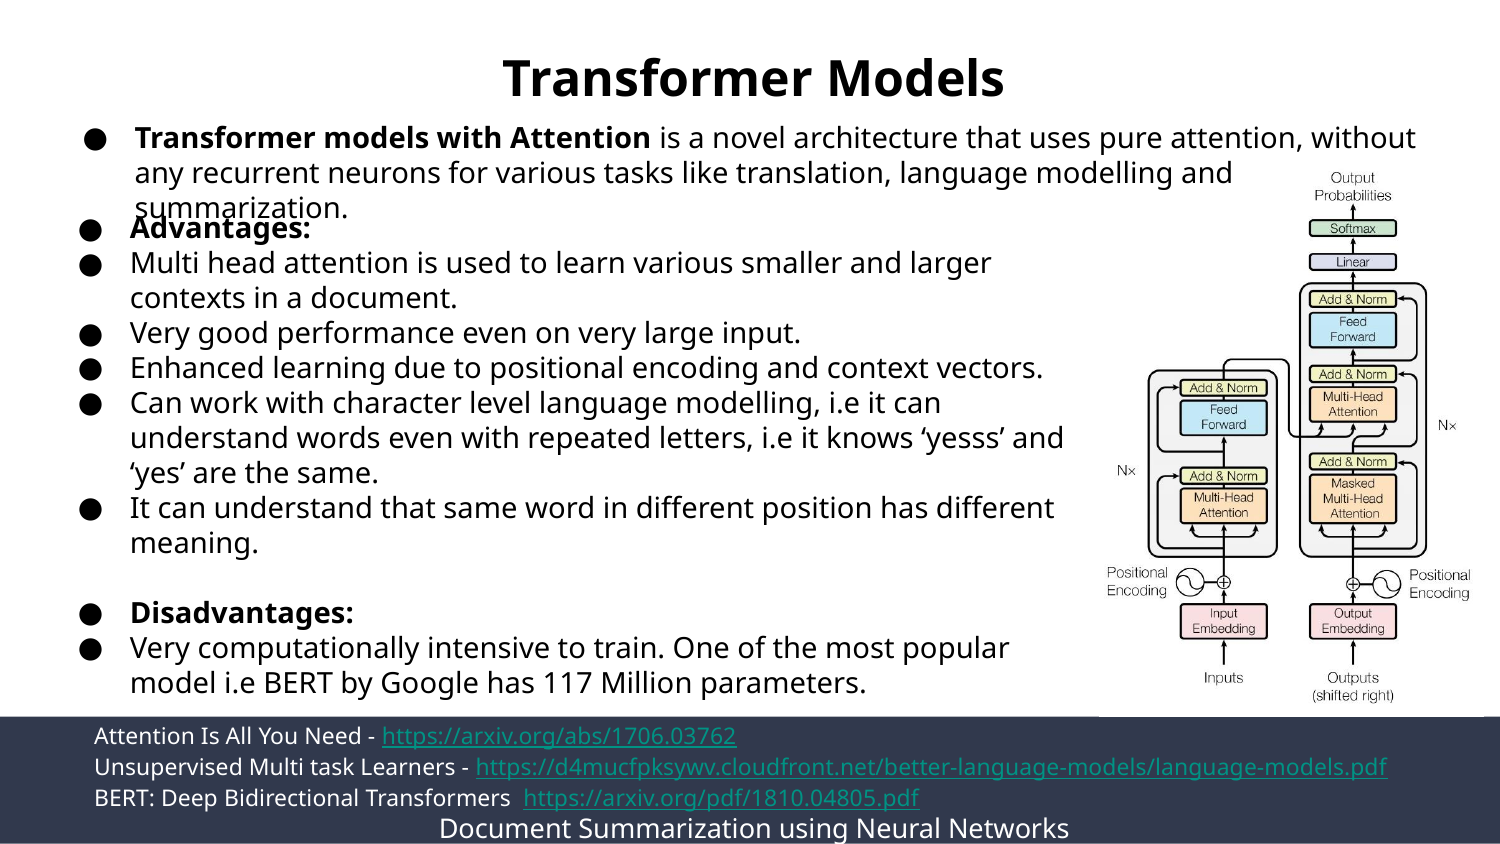

Transformer Models
Transformer models with Attention is a novel architecture that uses pure attention, without any recurrent neurons for various tasks like translation, language modelling and summarization.
Advantages:
Multi head attention is used to learn various smaller and larger contexts in a document.
Very good performance even on very large input.
Enhanced learning due to positional encoding and context vectors.
Can work with character level language modelling, i.e it can understand words even with repeated letters, i.e it knows ‘yesss’ and ‘yes’ are the same.
It can understand that same word in different position has different meaning.
Disadvantages:
Very computationally intensive to train. One of the most popular model i.e BERT by Google has 117 Million parameters.
Attention Is All You Need - https://arxiv.org/abs/1706.03762
Unsupervised Multi task Learners - https://d4mucfpksywv.cloudfront.net/better-language-models/language-models.pdf
BERT: Deep Bidirectional Transformers https://arxiv.org/pdf/1810.04805.pdf
# Document Summarization using Neural Networks